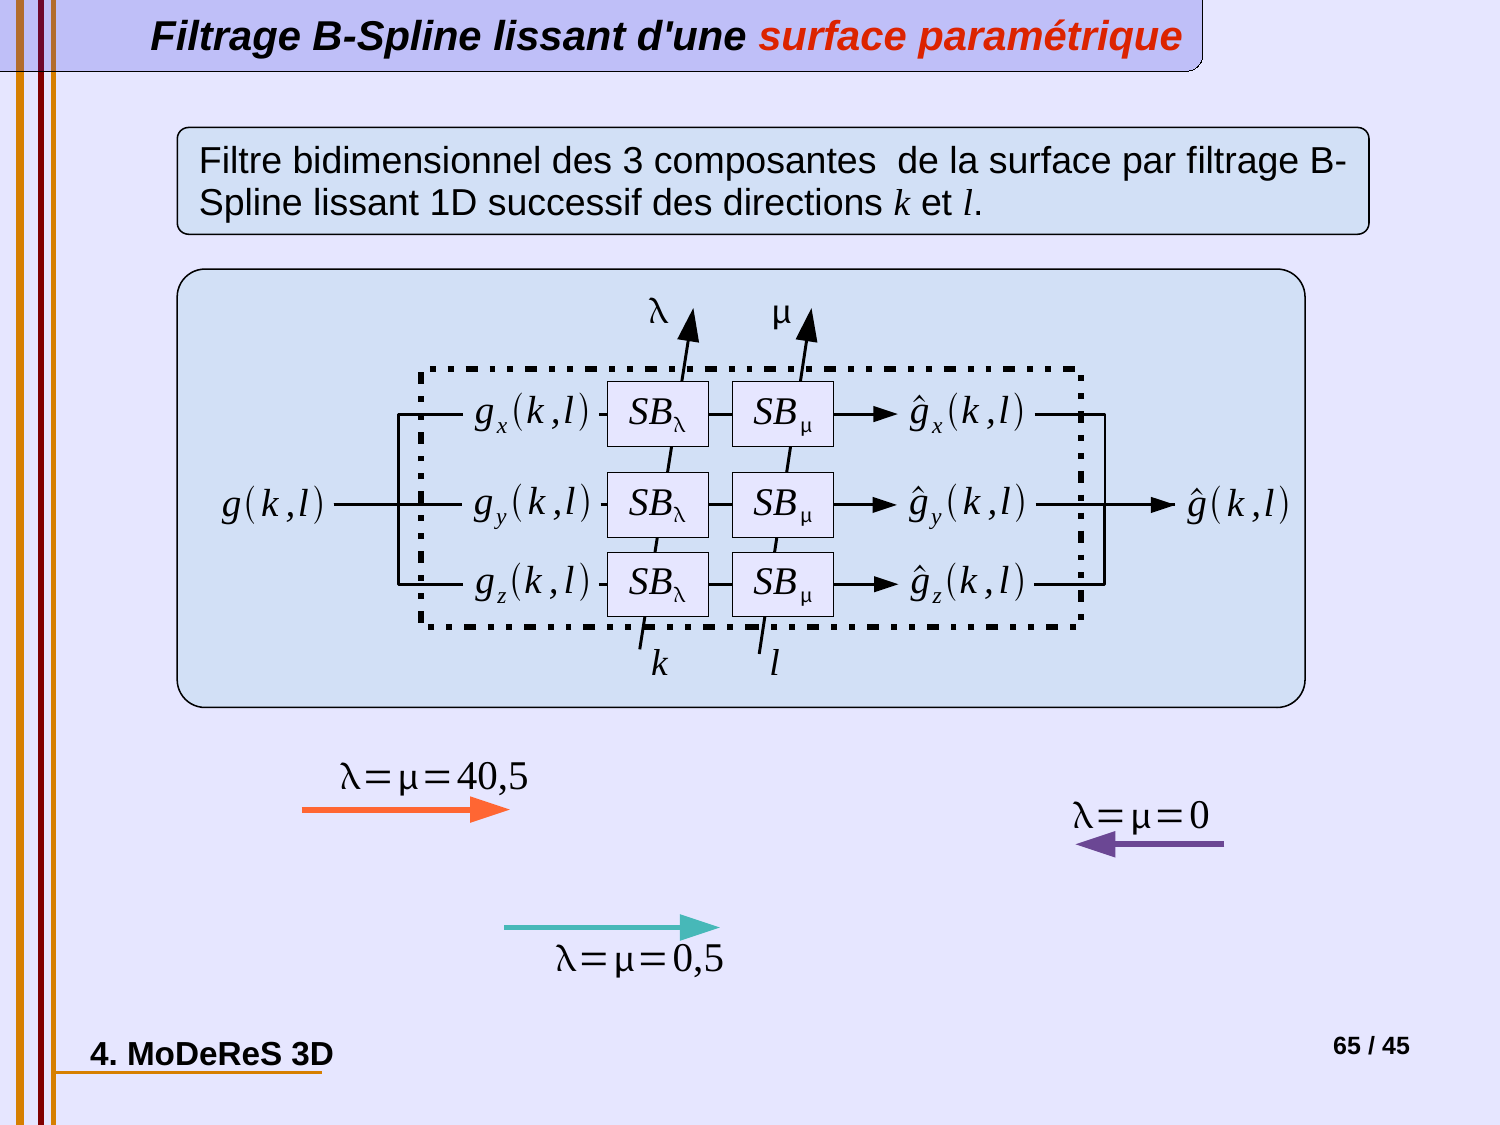

Filtrage B-Spline lissant d'une surface paramétrique
Filtre bidimensionnel des 3 composantes de la surface par filtrage B-Spline lissant 1D successif des directions k et l.
k
l
65
# 4. MoDeReS 3D